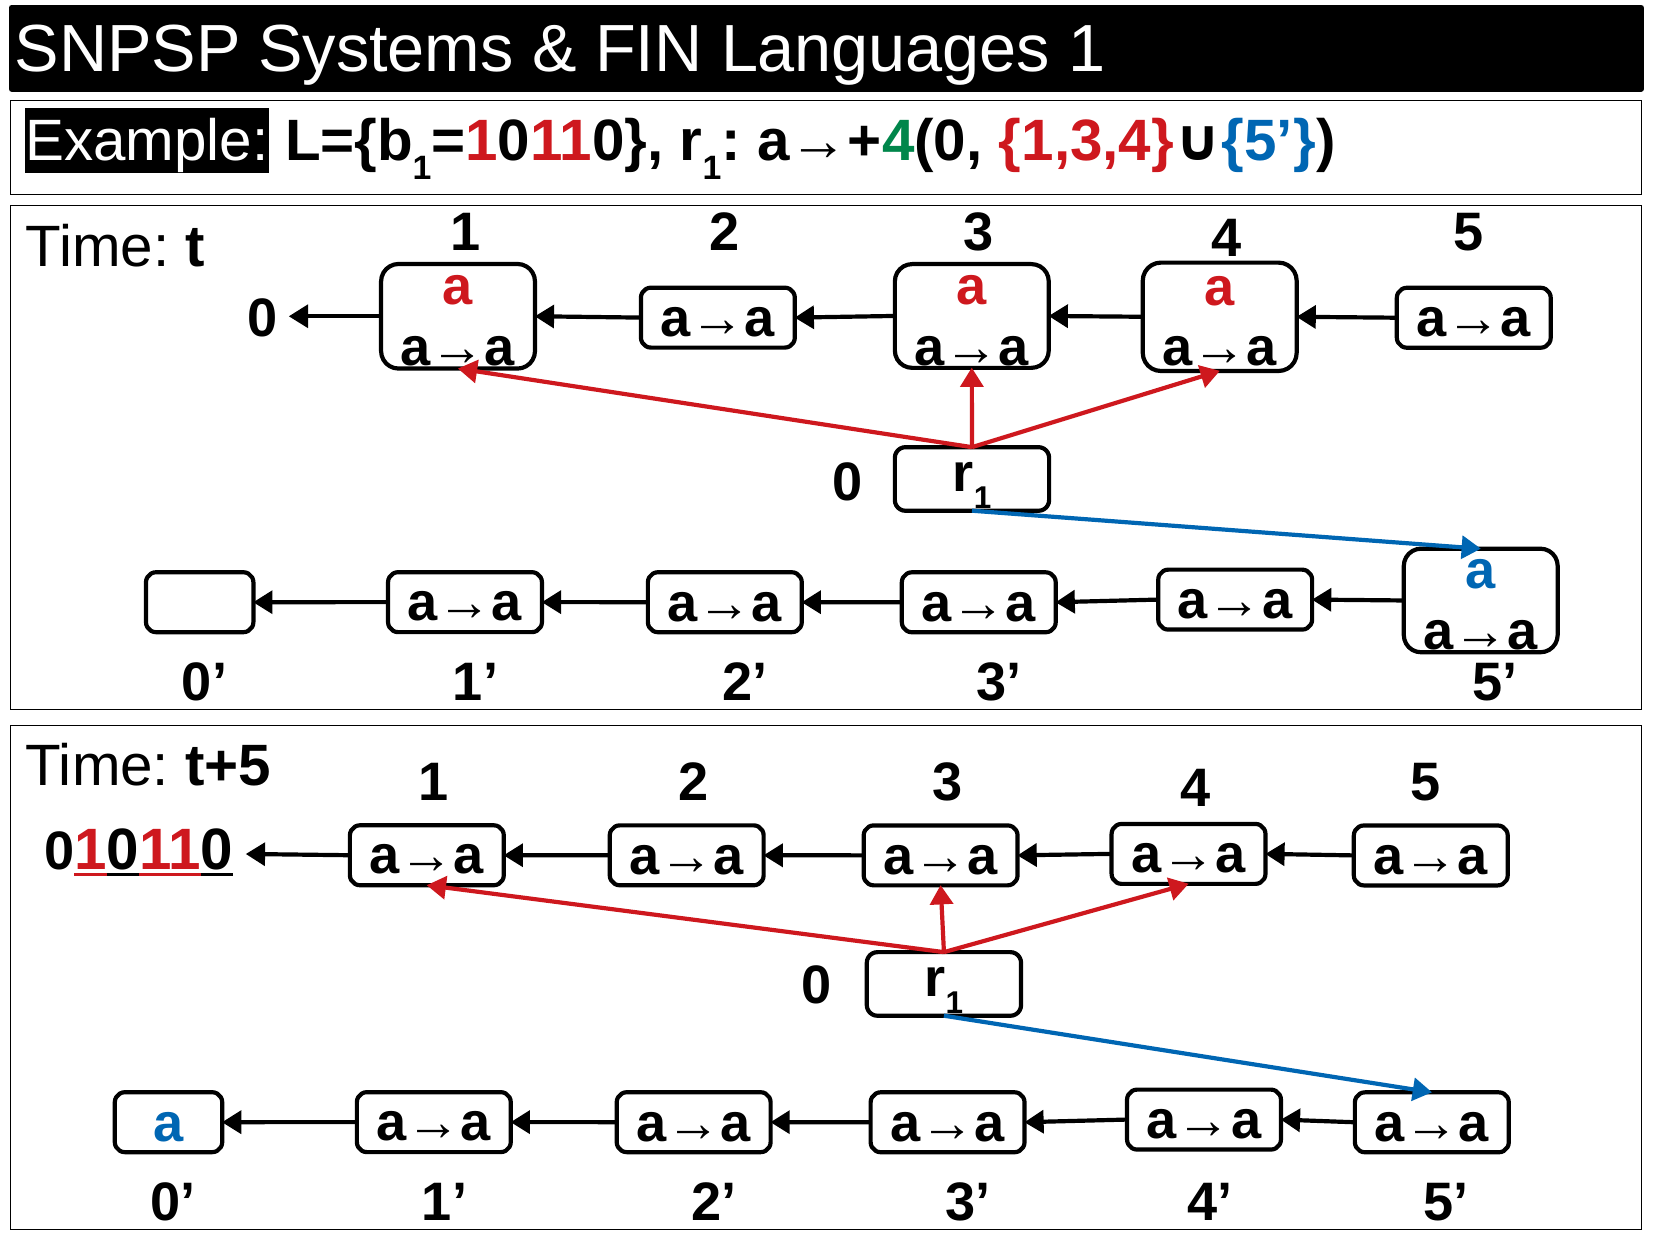

# SNPSP Systems & FIN Languages 1
Example: L={b1=10110}, r1: a→+4(0, {1,3,4}∪{5’})
1
2
3
5
4
Time: t
a
a→a
a
a→a
a
a→a
0
a→a
a→a
0
r1
a
a→a
a→a
a→a
a→a
a→a
0’
1’
2’
3’
5’
Time: t+5
1
2
3
5
4
010110
a→a
a→a
a→a
a→a
a→a
0
r1
a→a
a→a
a
a→a
a→a
a→a
0’
1’
2’
3’
4’
5’